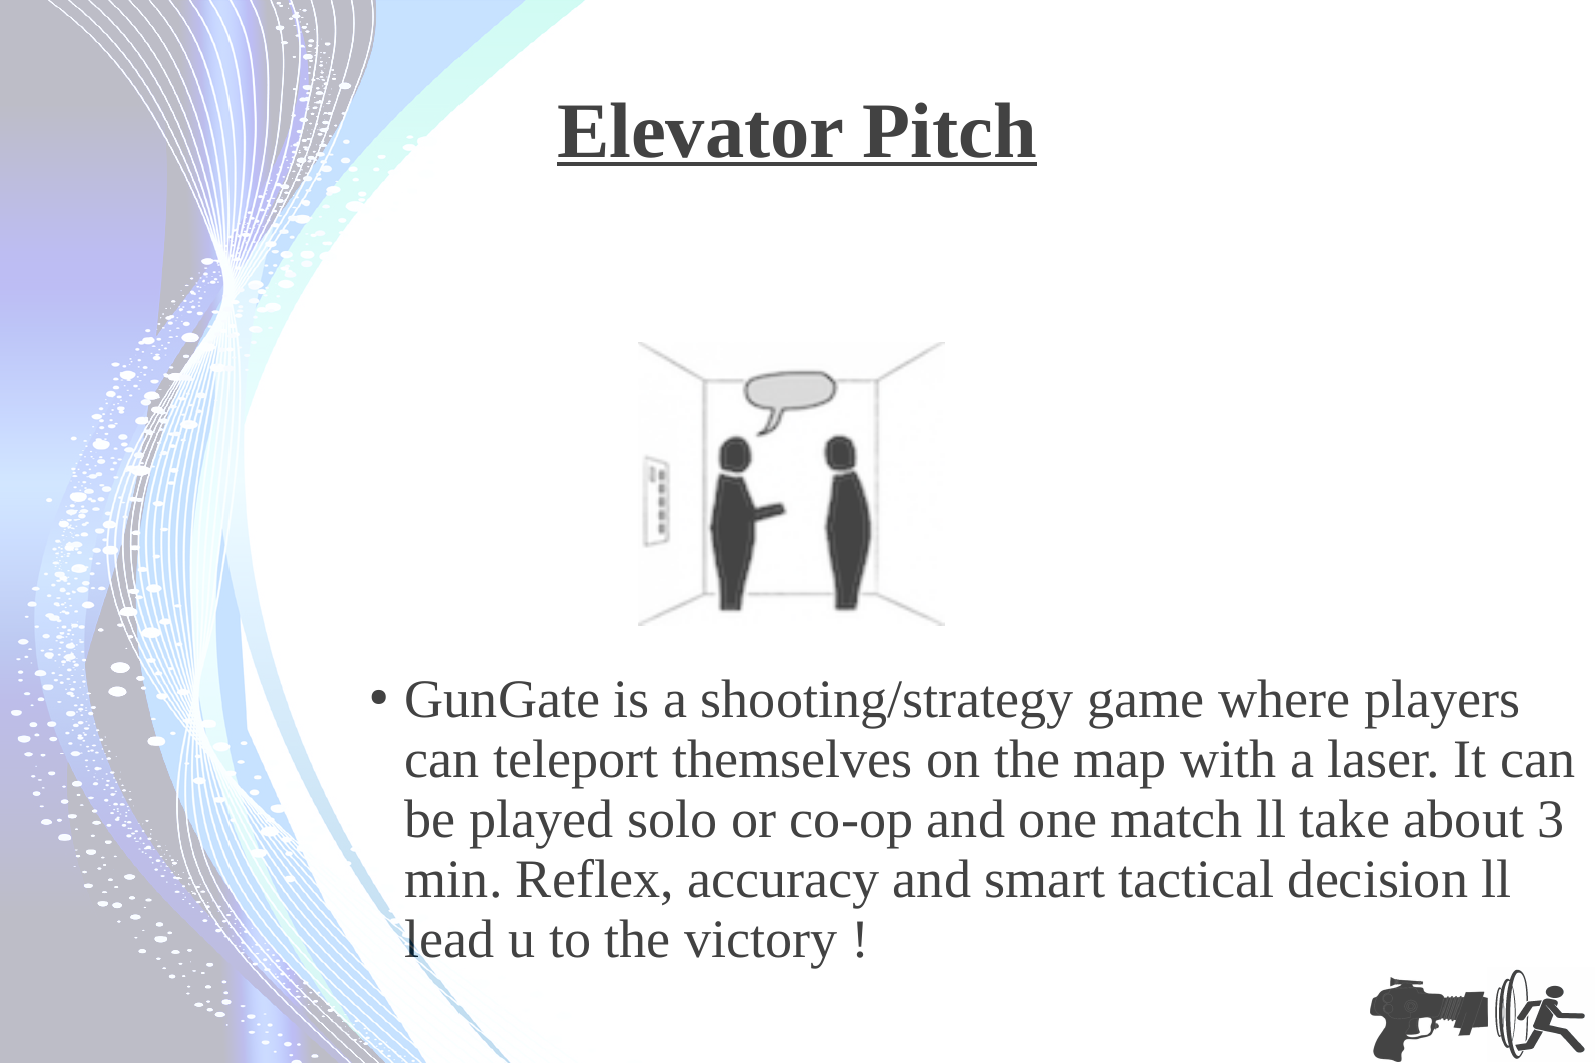

# Elevator Pitch
GunGate is a shooting/strategy game where players can teleport themselves on the map with a laser. It can be played solo or co-op and one match ll take about 3 min. Reflex, accuracy and smart tactical decision ll lead u to the victory !